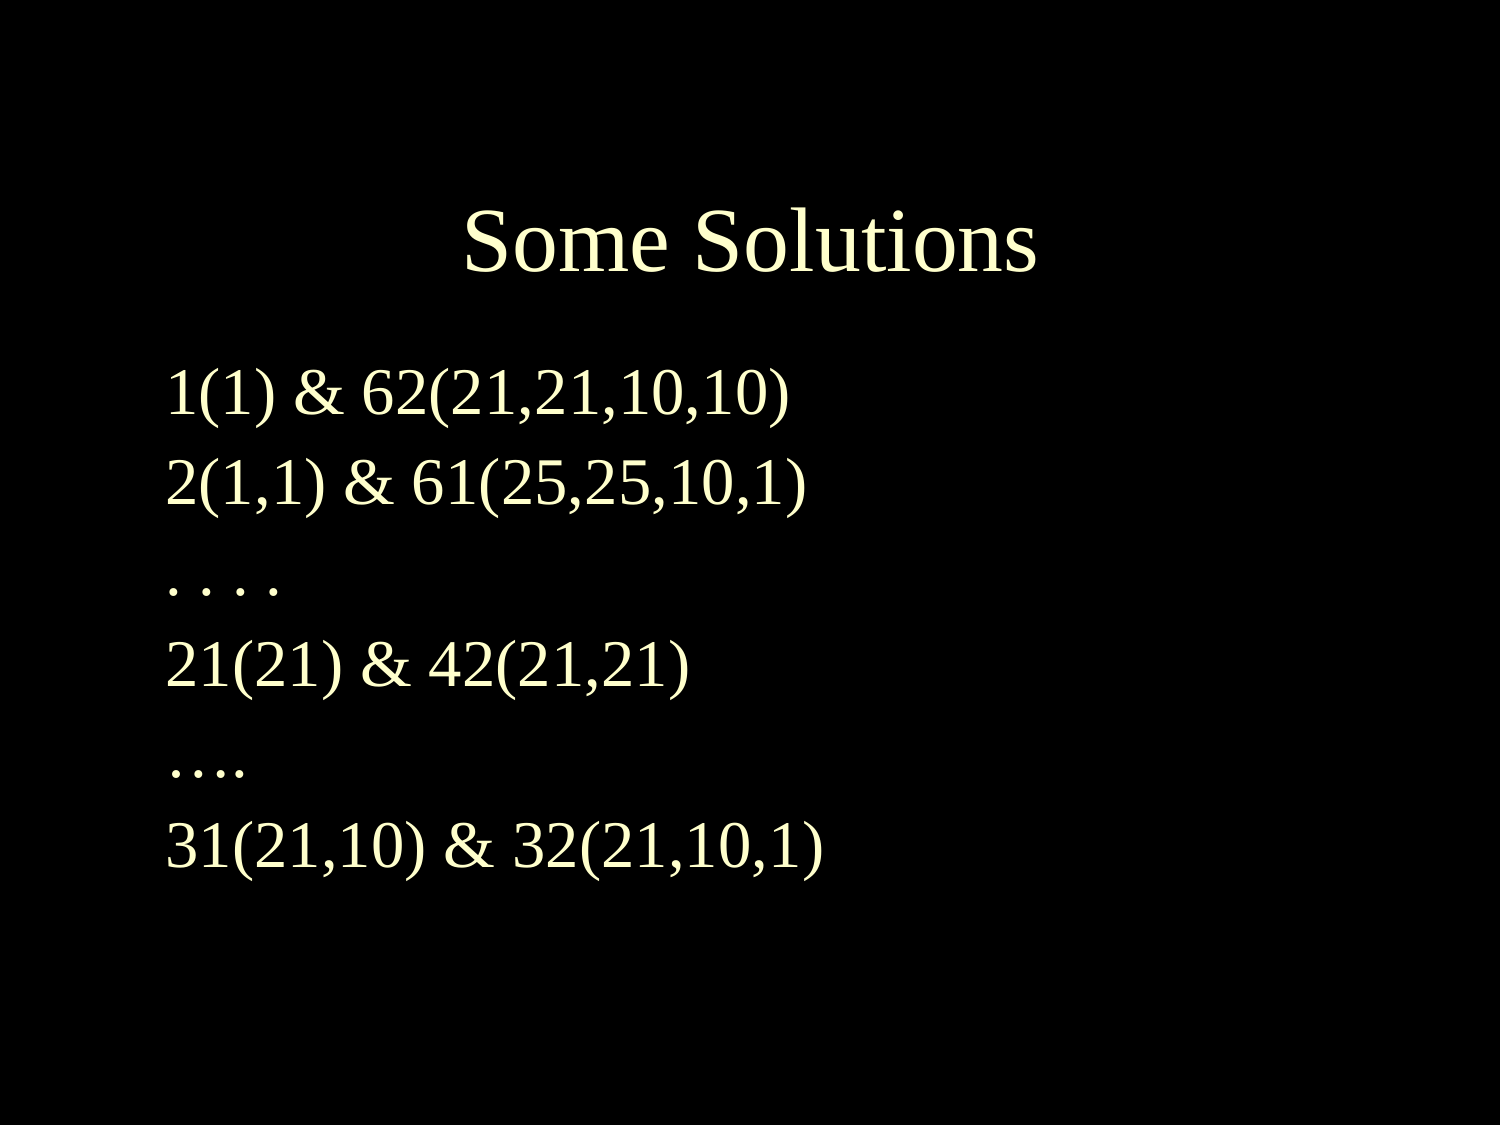

# Some Solutions
1(1) & 62(21,21,10,10)
2(1,1) & 61(25,25,10,1)
. . . .
21(21) & 42(21,21)
….
31(21,10) & 32(21,10,1)